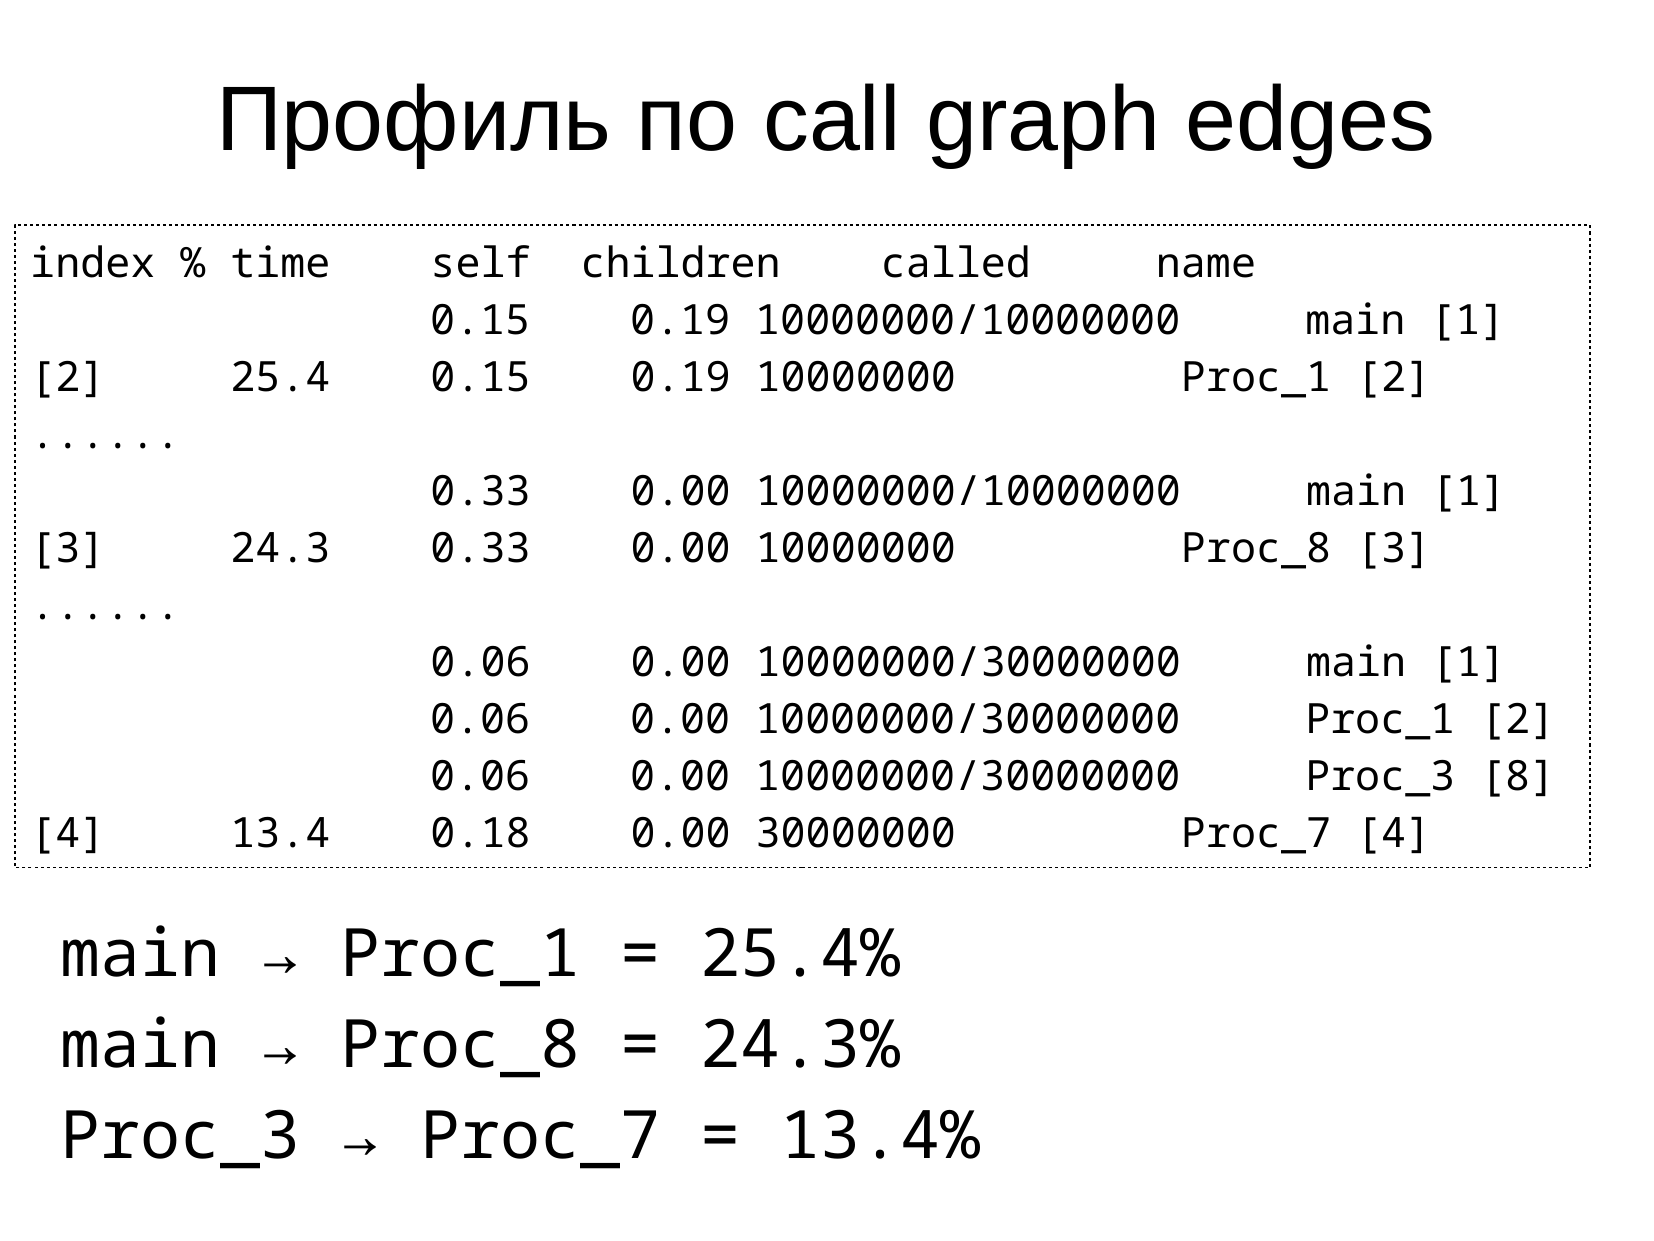

# Профиль по call graph edges
index % time self children called name
 0.15 0.19 10000000/10000000 main [1]
[2] 25.4 0.15 0.19 10000000 Proc_1 [2]
......
 0.33 0.00 10000000/10000000 main [1]
[3] 24.3 0.33 0.00 10000000 Proc_8 [3]
......
 0.06 0.00 10000000/30000000 main [1]
 0.06 0.00 10000000/30000000 Proc_1 [2]
 0.06 0.00 10000000/30000000 Proc_3 [8]
[4] 13.4 0.18 0.00 30000000 Proc_7 [4]
main → Proc_1 = 25.4%
main → Proc_8 = 24.3%
Proc_3 → Proc_7 = 13.4%